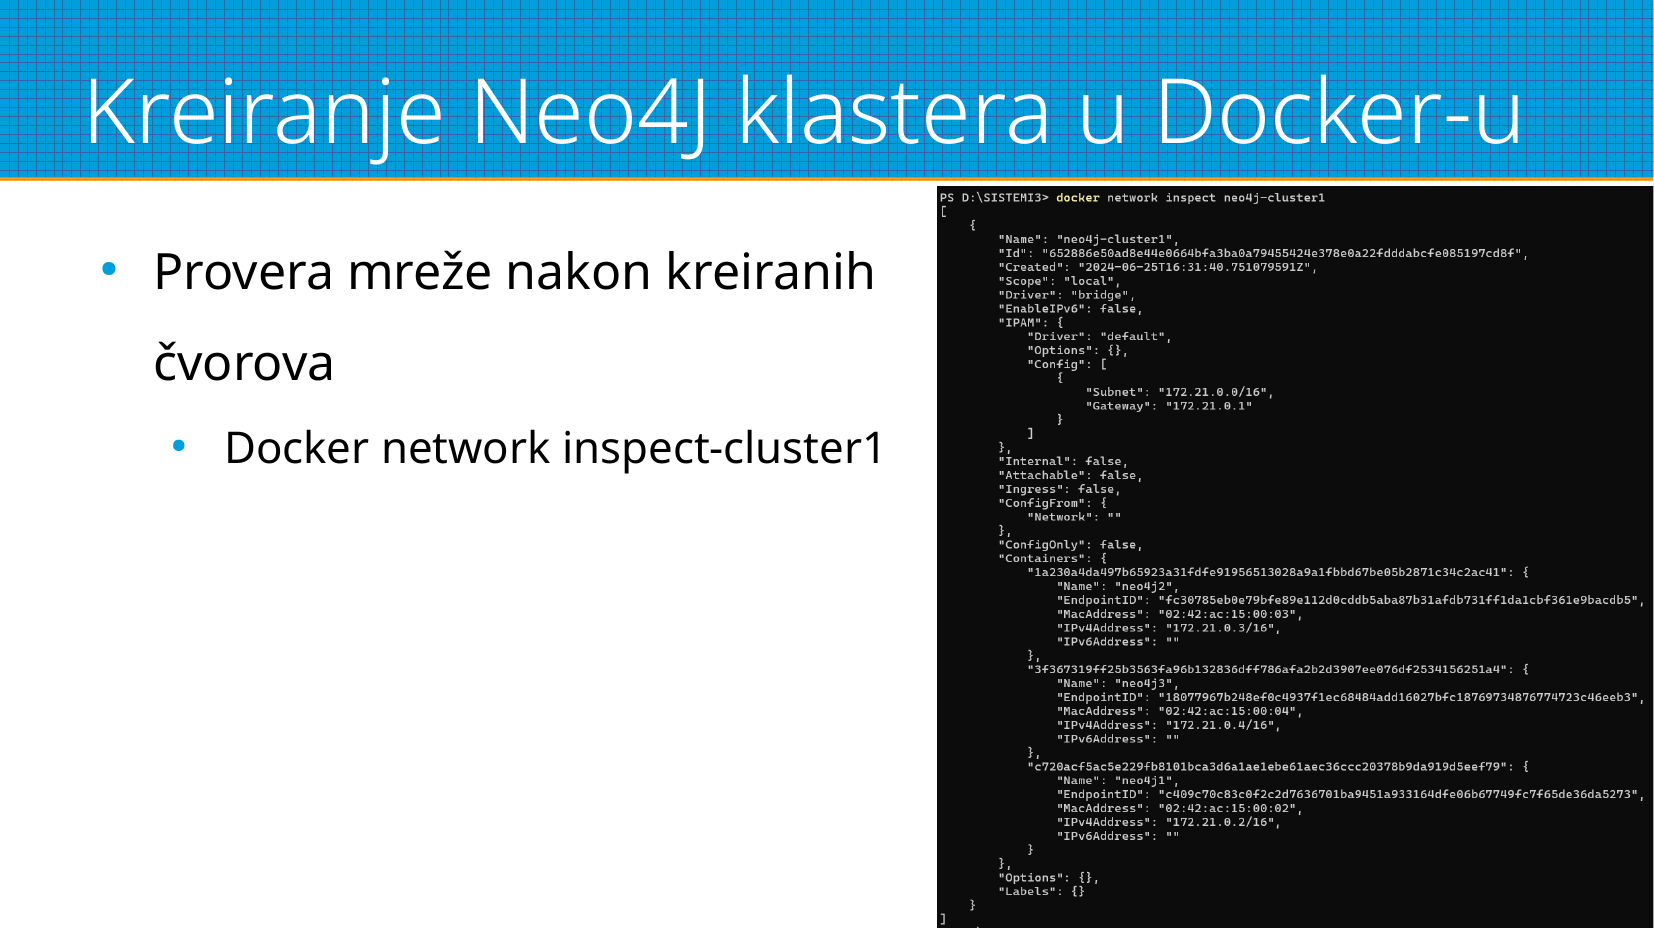

# Kreiranje Neo4J klastera u Docker-u
Provera mreže nakon kreiranih
čvorova
Docker network inspect-cluster1